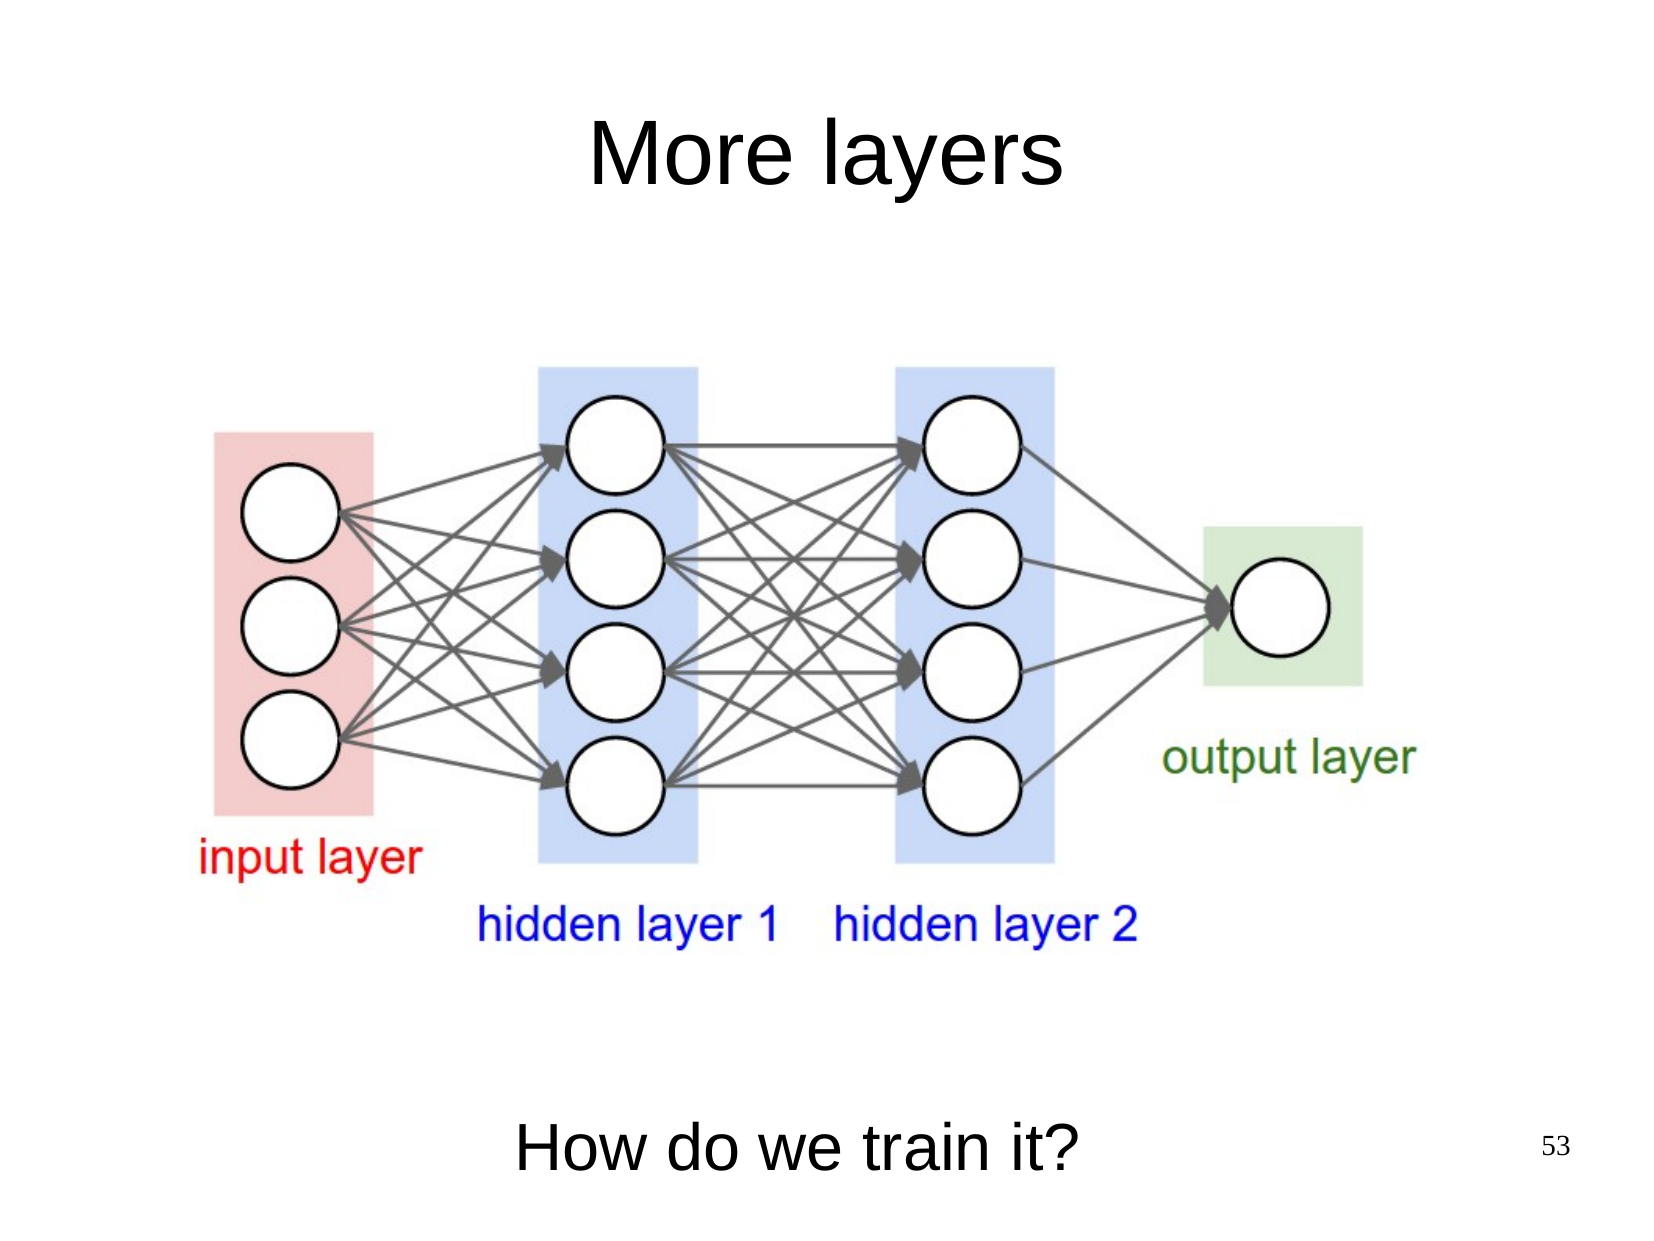

# More layers
How do we train it?
53